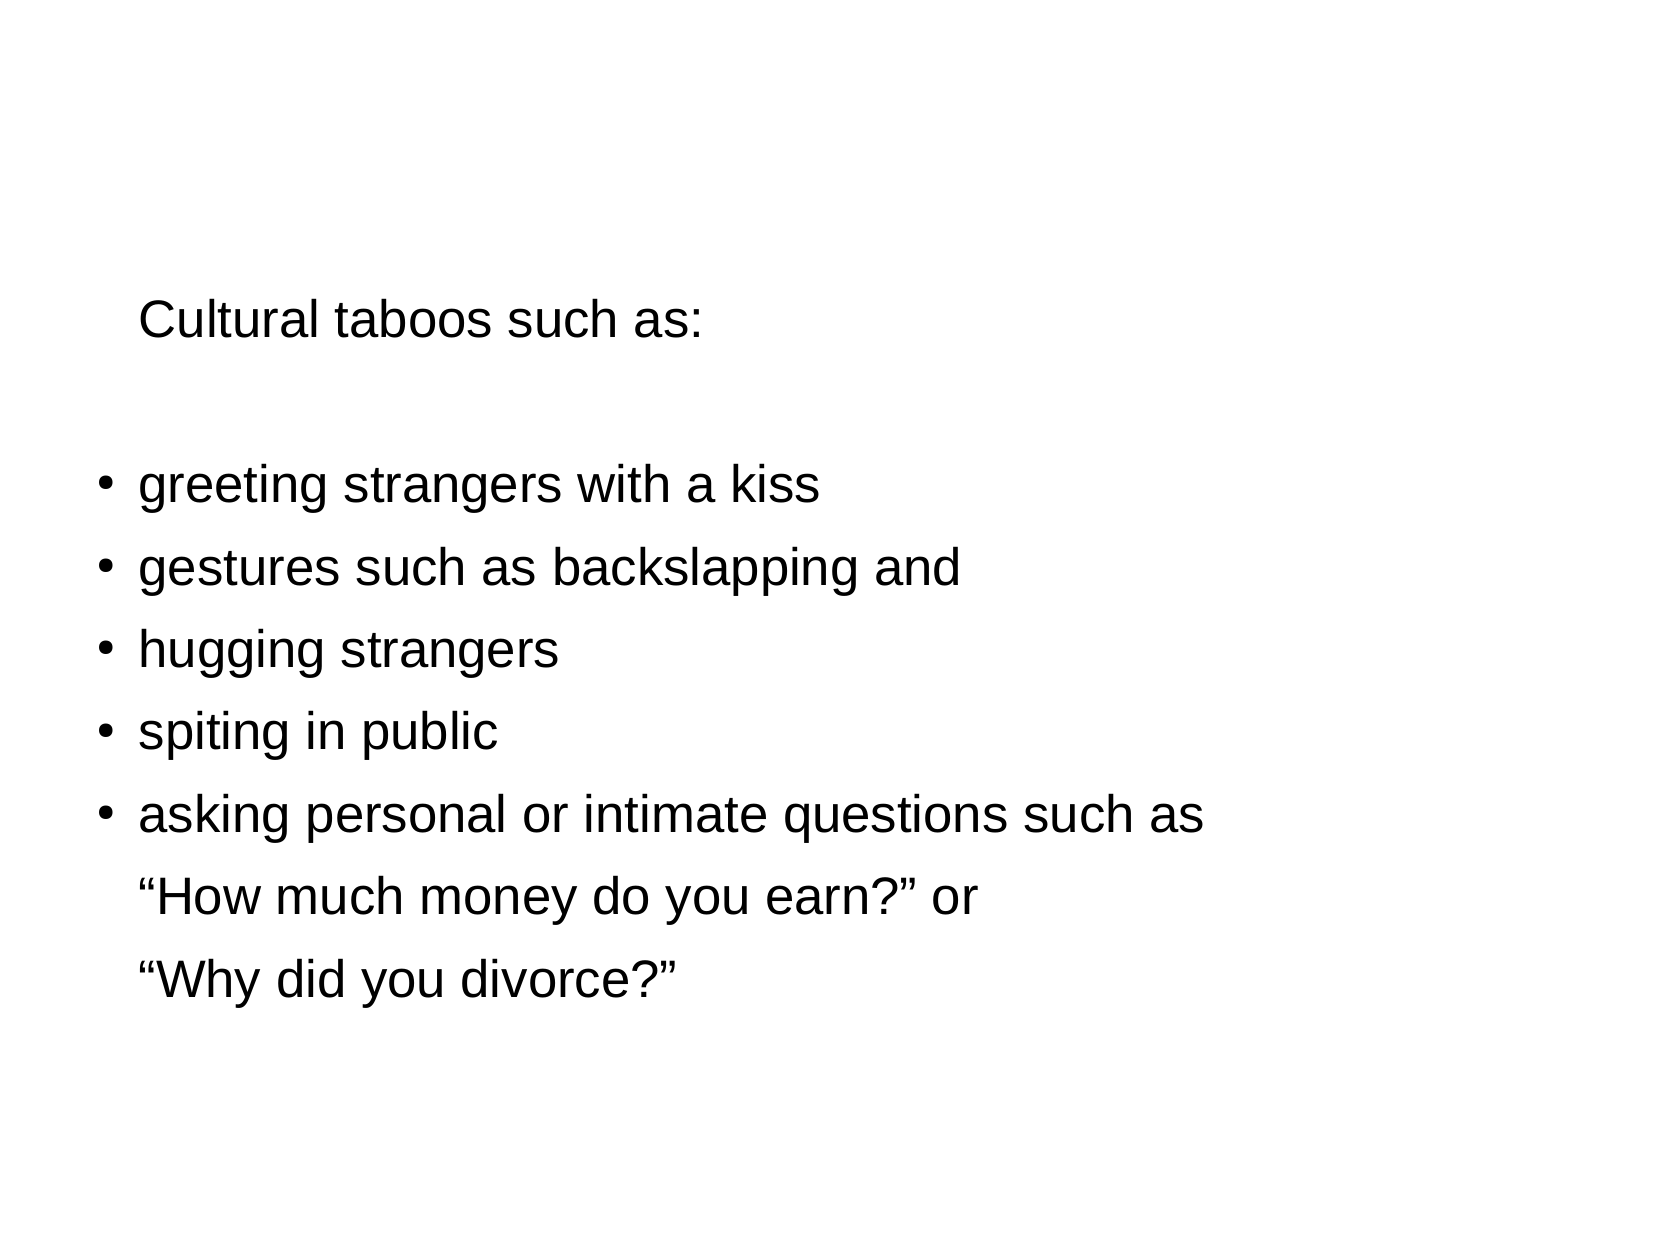

# Cultural taboos such as:
greeting strangers with a kiss
gestures such as backslapping and
hugging strangers
spiting in public
asking personal or intimate questions such as
“How much money do you earn?” or
“Why did you divorce?”